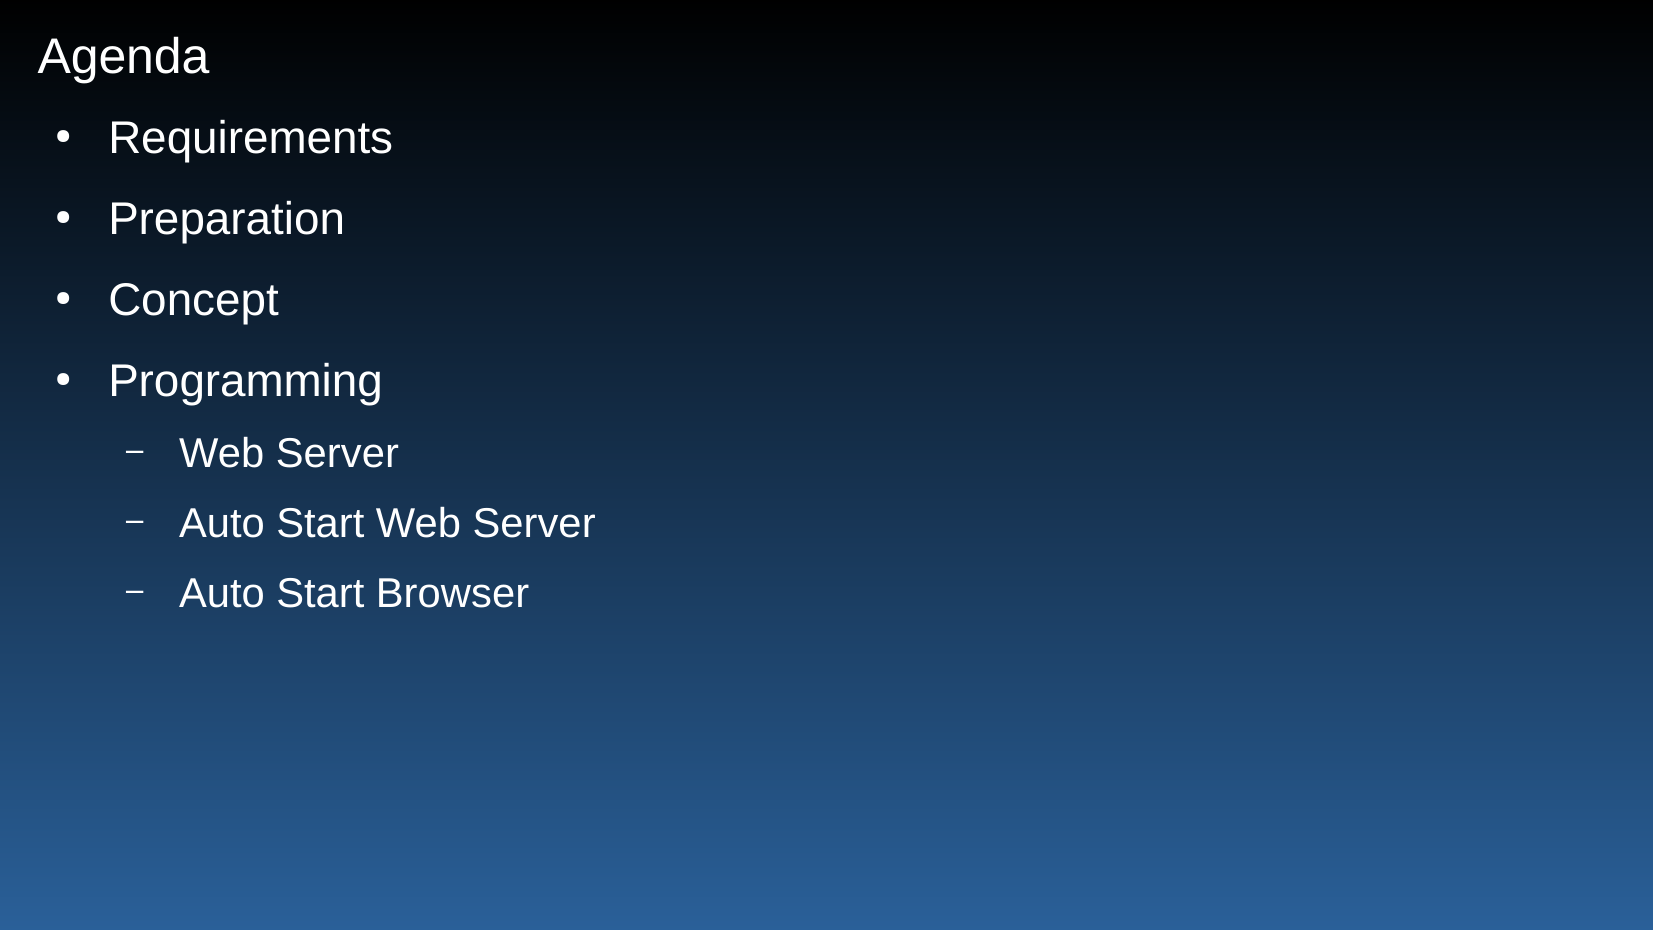

# Agenda
Requirements
Preparation
Concept
Programming
Web Server
Auto Start Web Server
Auto Start Browser